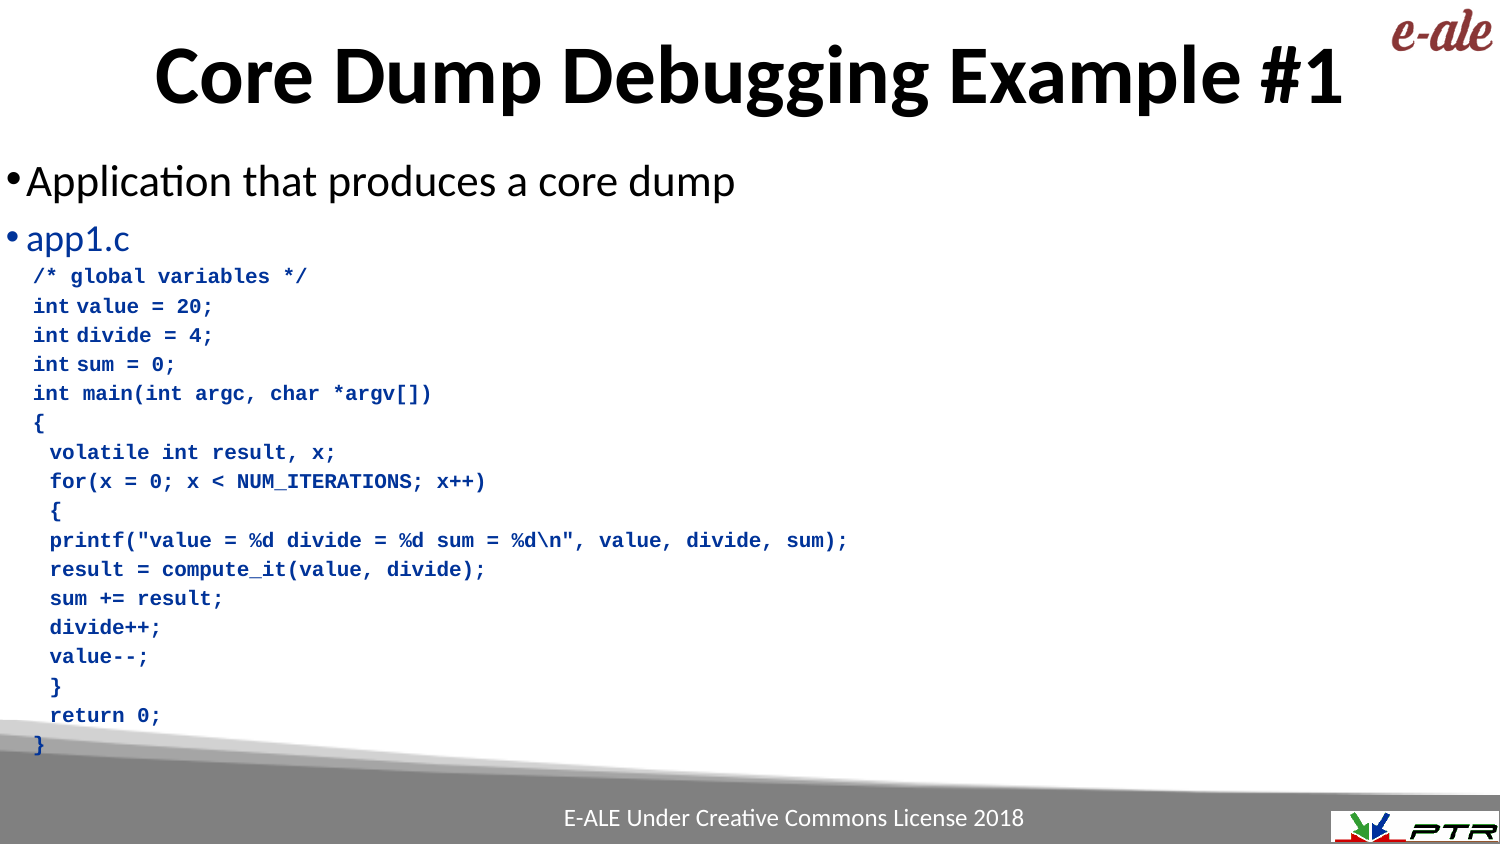

# Core Dump Debugging Example #1
Application that produces a core dump
app1.c
/* global variables */
int	value = 20;
int	divide = 4;
int	sum = 0;
int main(int argc, char *argv[])
{
	volatile int result, x;
	for(x = 0; x < NUM_ITERATIONS; x++)
	{
		printf("value = %d divide = %d sum = %d\n", value, divide, sum);
		result = compute_it(value, divide);
		sum += result;
		divide++;
		value--;
	}
	return 0;
}